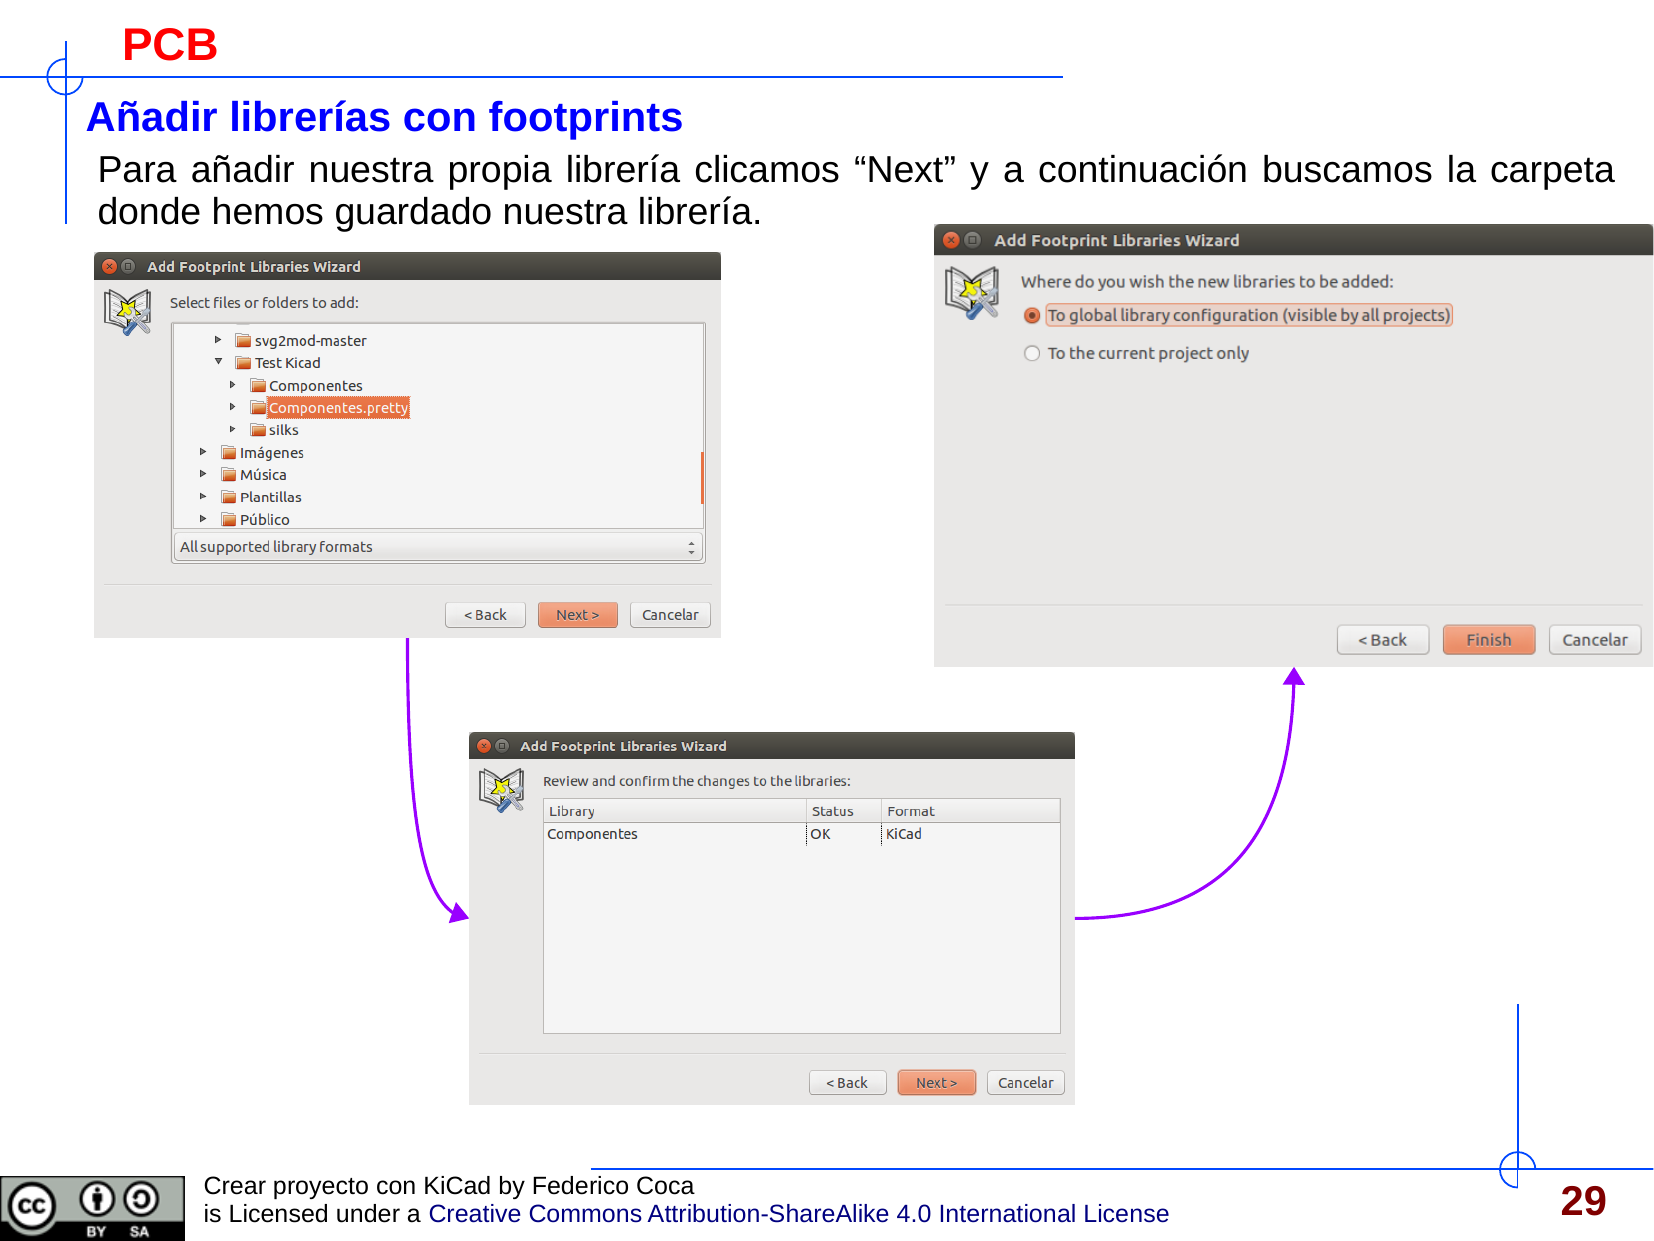

PCB
Añadir librerías con footprints
Para añadir nuestra propia librería clicamos “Next” y a continuación buscamos la carpeta donde hemos guardado nuestra librería.
Crear proyecto con KiCad by Federico Coca
is Licensed under a Creative Commons Attribution-ShareAlike 4.0 International License